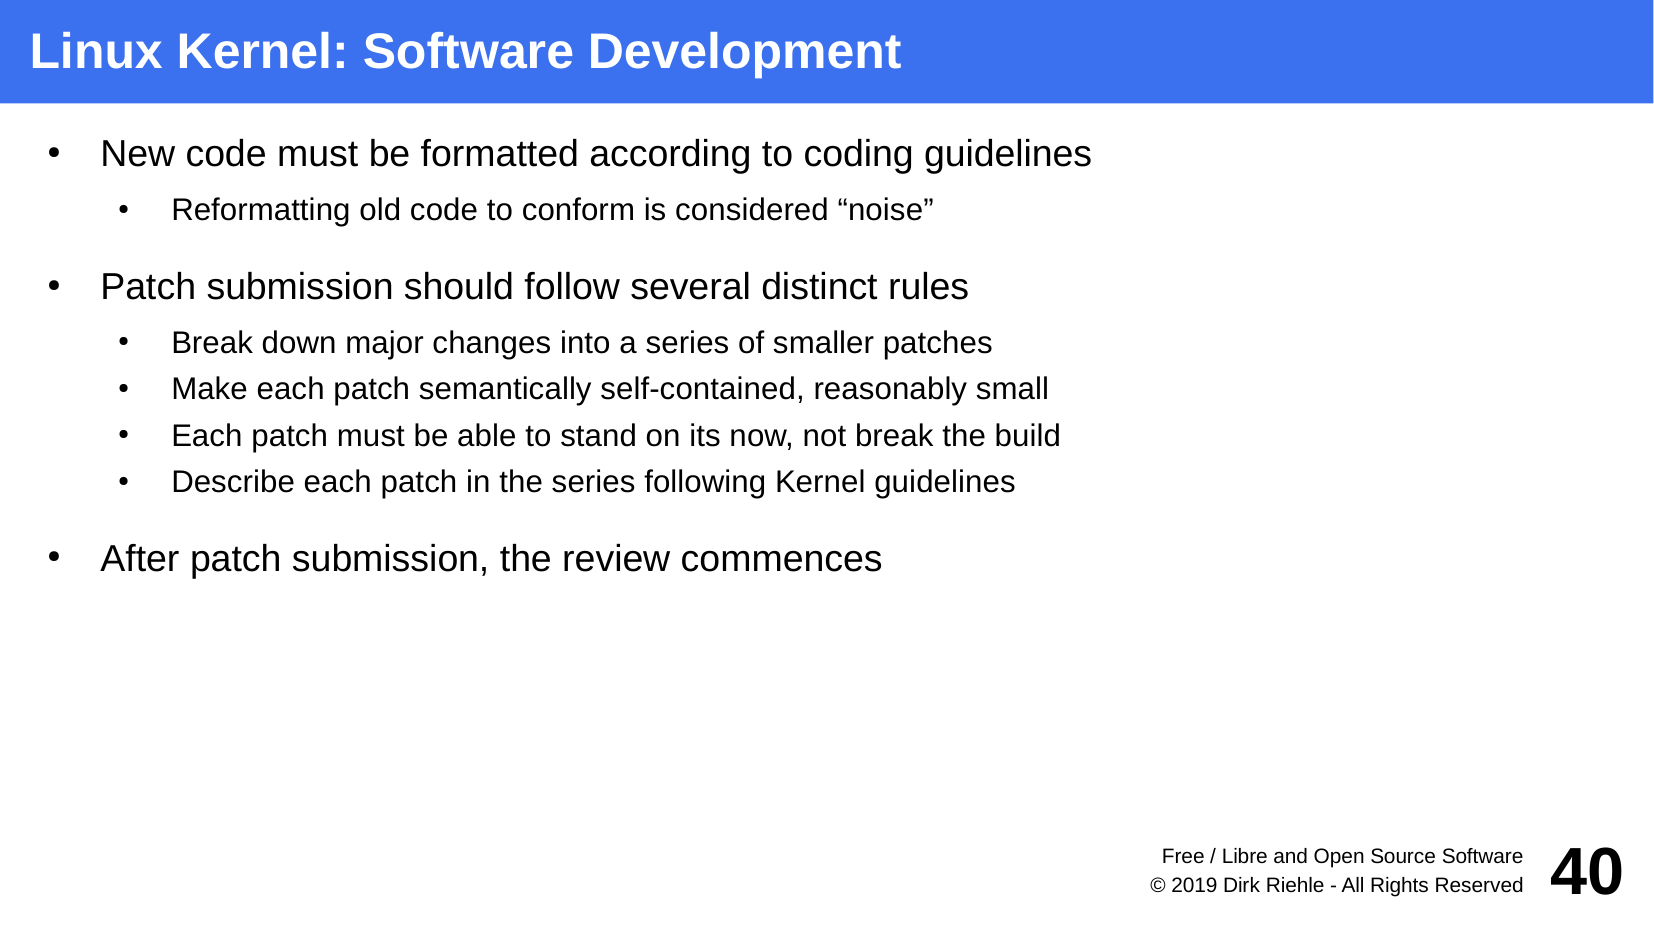

# Linux Kernel: Software Development
New code must be formatted according to coding guidelines
Reformatting old code to conform is considered “noise”
Patch submission should follow several distinct rules
Break down major changes into a series of smaller patches
Make each patch semantically self-contained, reasonably small
Each patch must be able to stand on its now, not break the build
Describe each patch in the series following Kernel guidelines
After patch submission, the review commences
Free / Libre and Open Source Software
40
© 2019 Dirk Riehle - All Rights Reserved